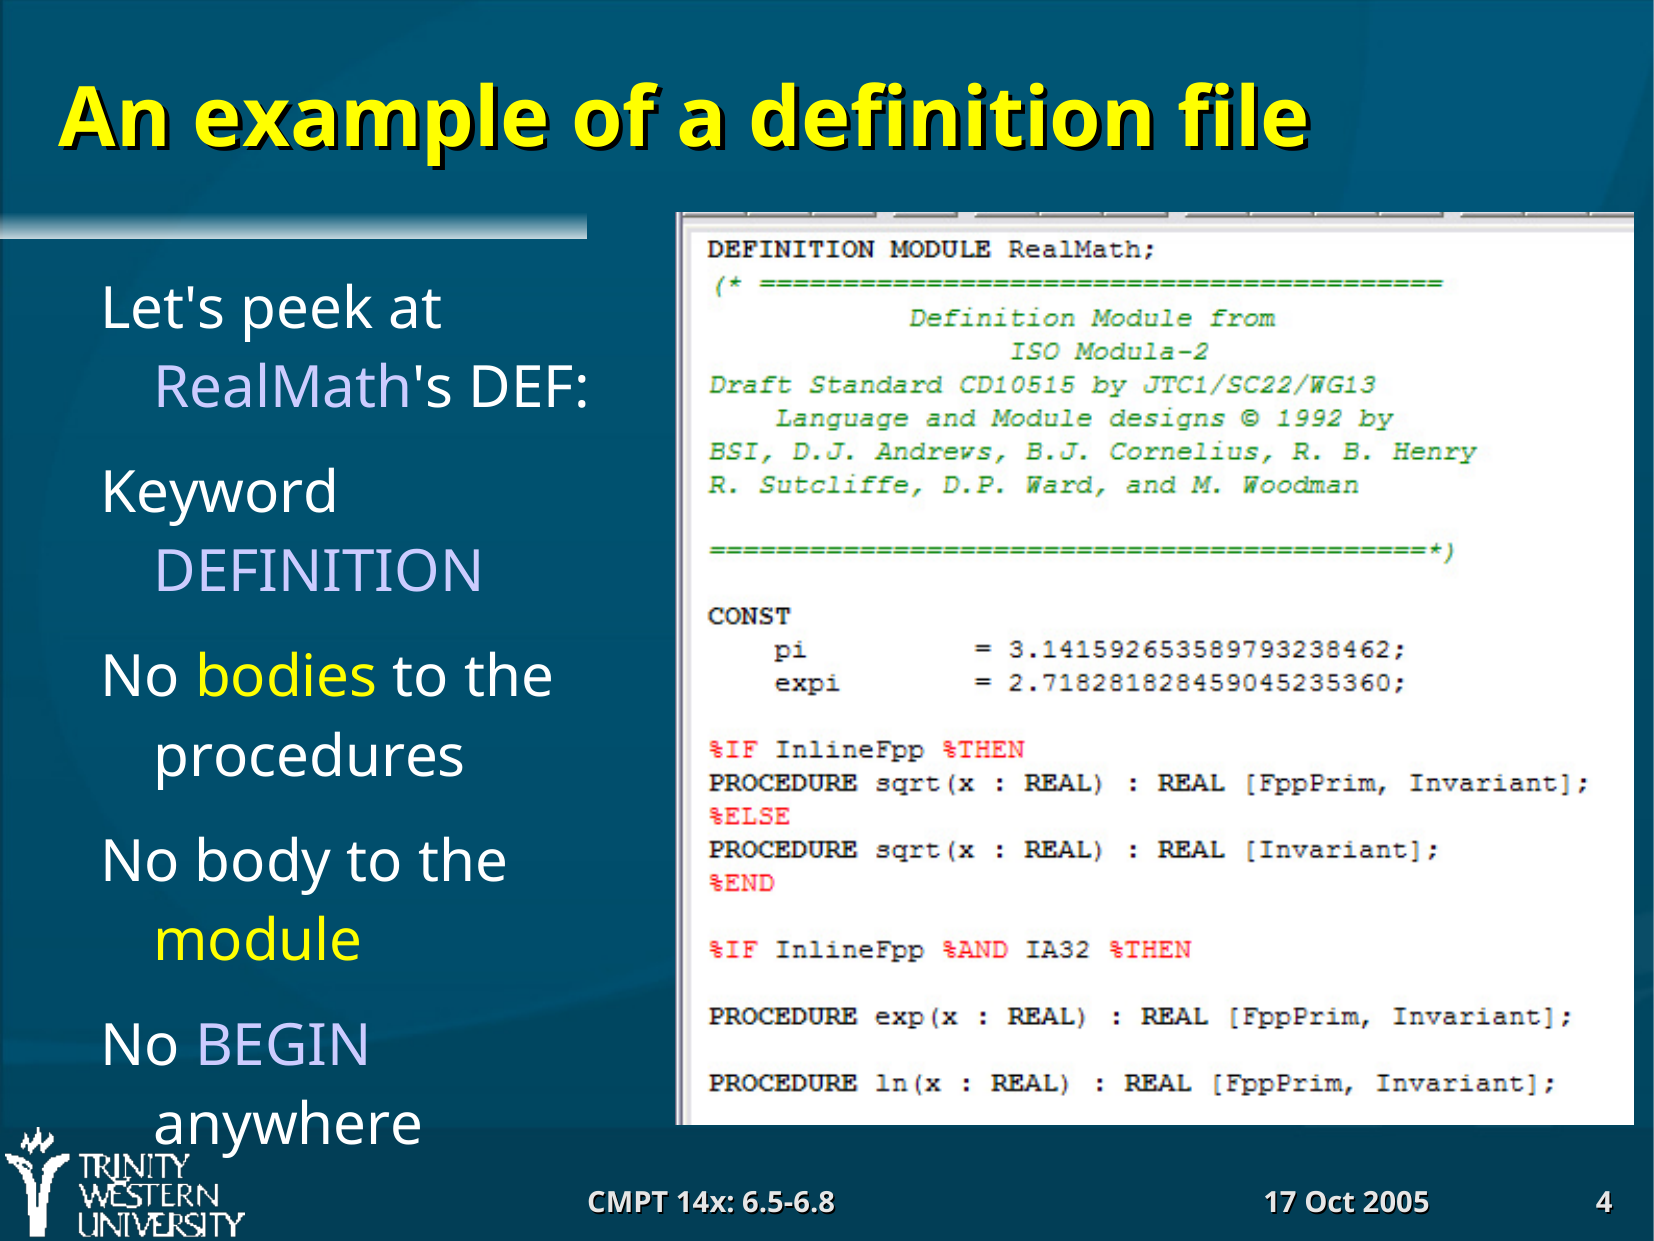

# An example of a definition file
Let's peek at
RealMath's DEF:
Keyword DEFINITION
No bodies to the procedures
No body to the module
No BEGIN anywhere
CMPT 14x: 6.5-6.8
17 Oct 2005
4